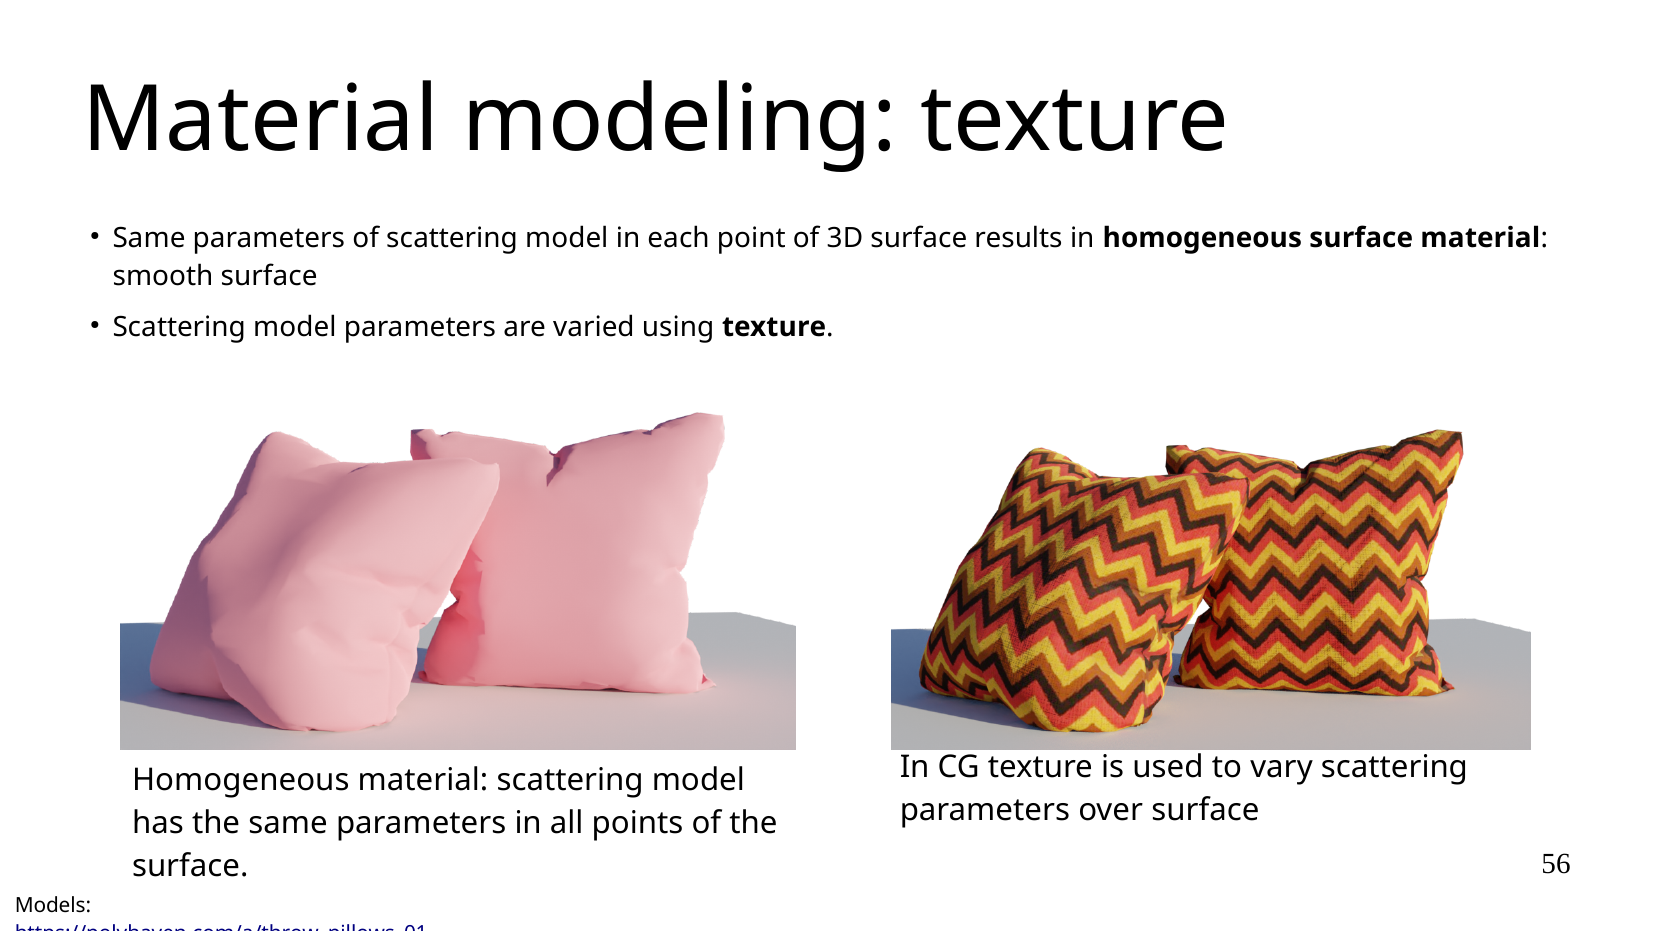

# Material modeling: texture
Same parameters of scattering model in each point of 3D surface results in homogeneous surface material: smooth surface
Scattering model parameters are varied using texture.
In CG texture is used to vary scattering parameters over surface
Homogeneous material: scattering model has the same parameters in all points of the surface.
56
Models: https://polyhaven.com/a/throw_pillows_01